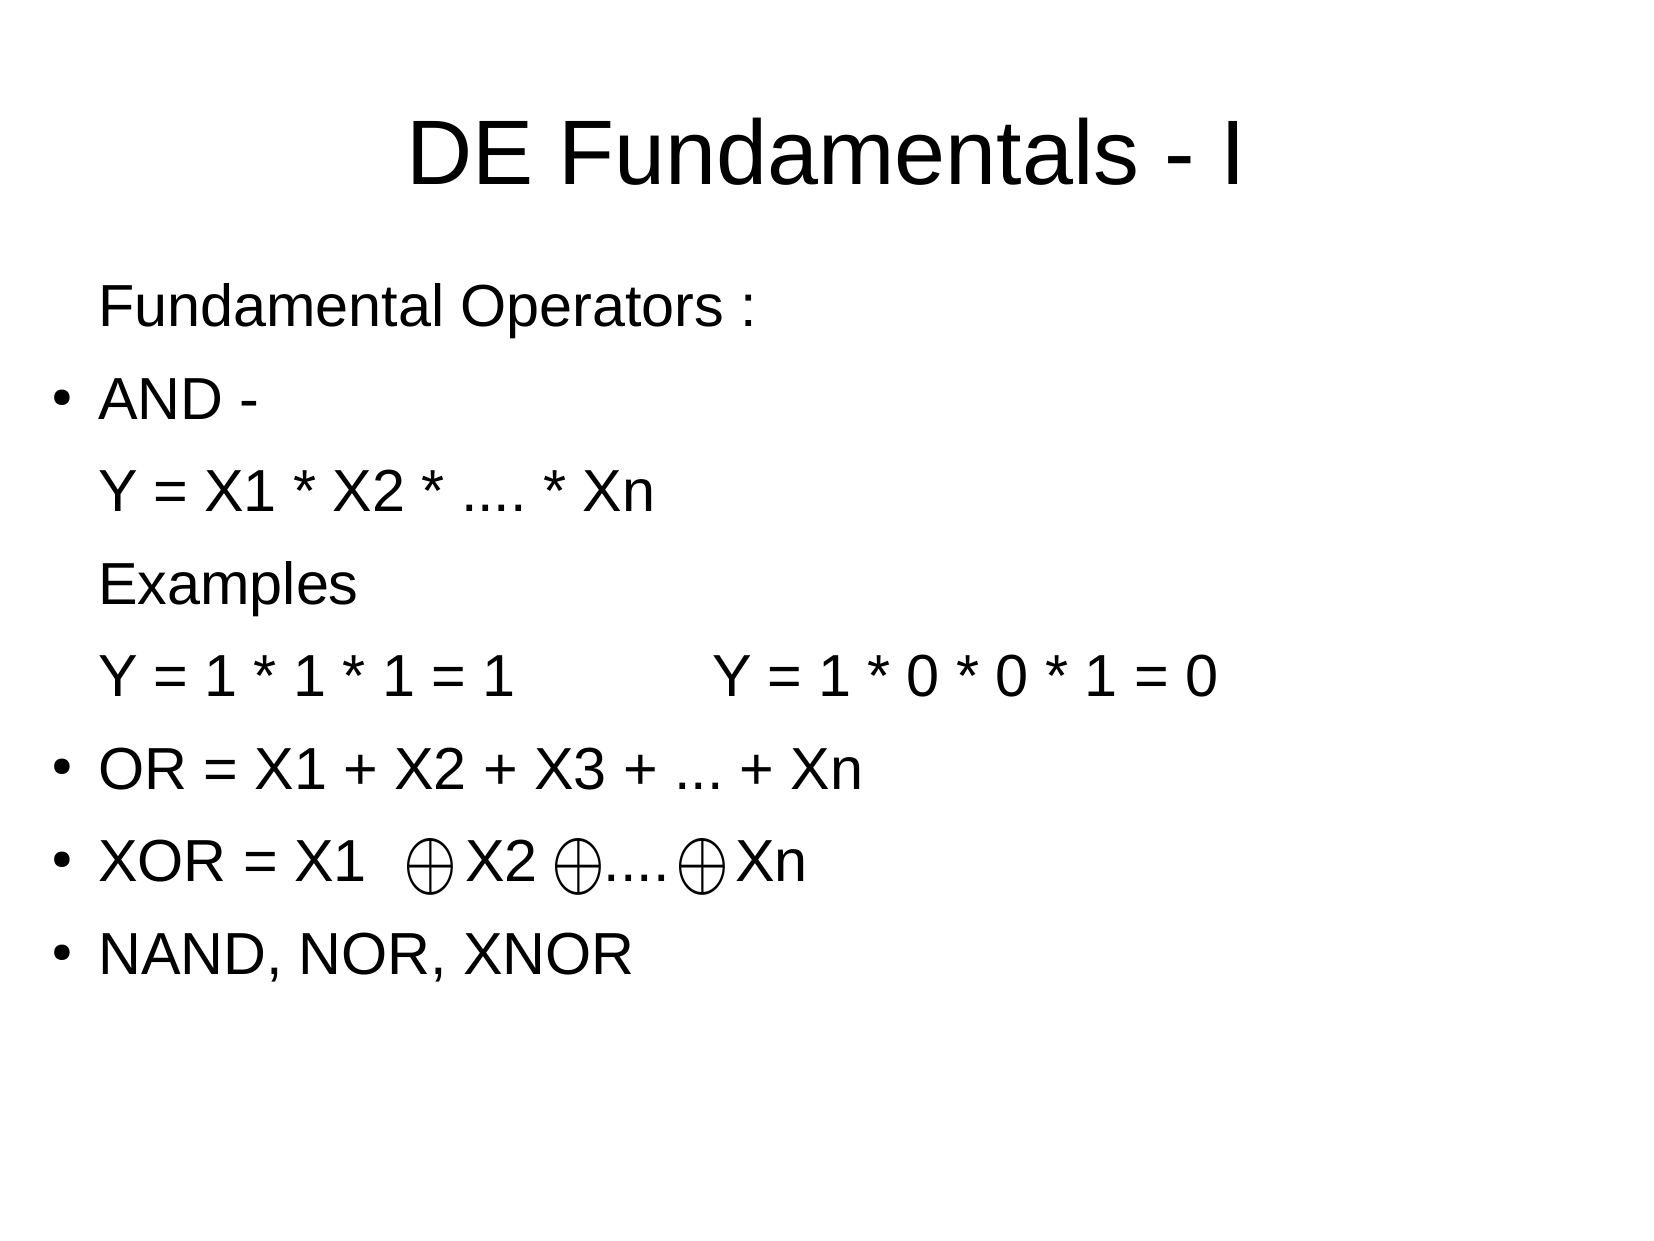

# DE Fundamentals - I
Fundamental Operators :
AND -
Y = X1 * X2 * .... * Xn
Examples
Y = 1 * 1 * 1 = 1 Y = 1 * 0 * 0 * 1 = 0
OR = X1 + X2 + X3 + ... + Xn
XOR = X1 X2 .... Xn
NAND, NOR, XNOR